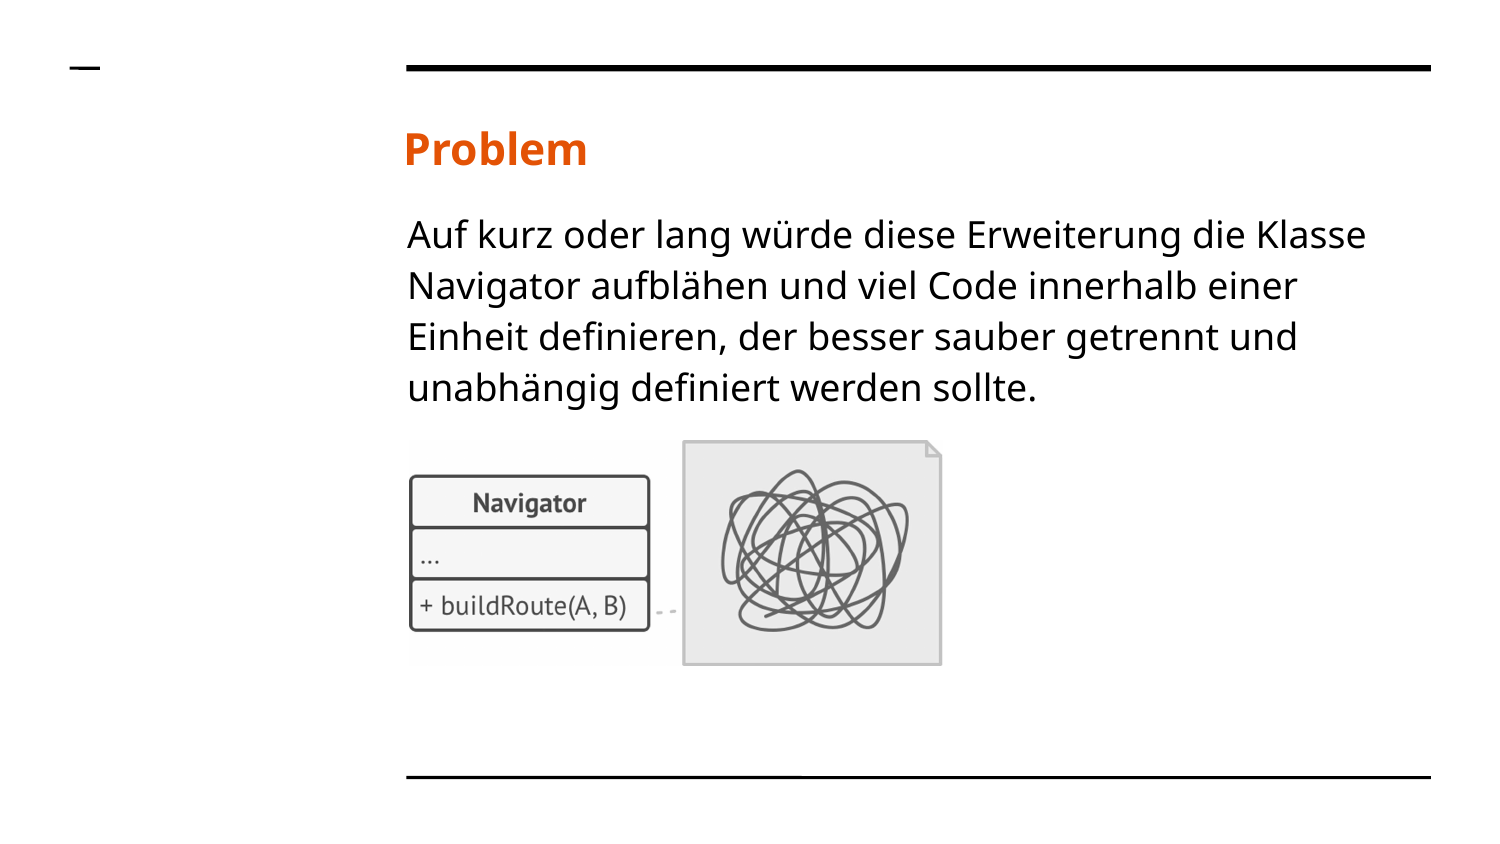

# Problem
Auf kurz oder lang würde diese Erweiterung die Klasse
Navigator aufblähen und viel Code innerhalb einer
Einheit definieren, der besser sauber getrennt und unabhängig definiert werden sollte.